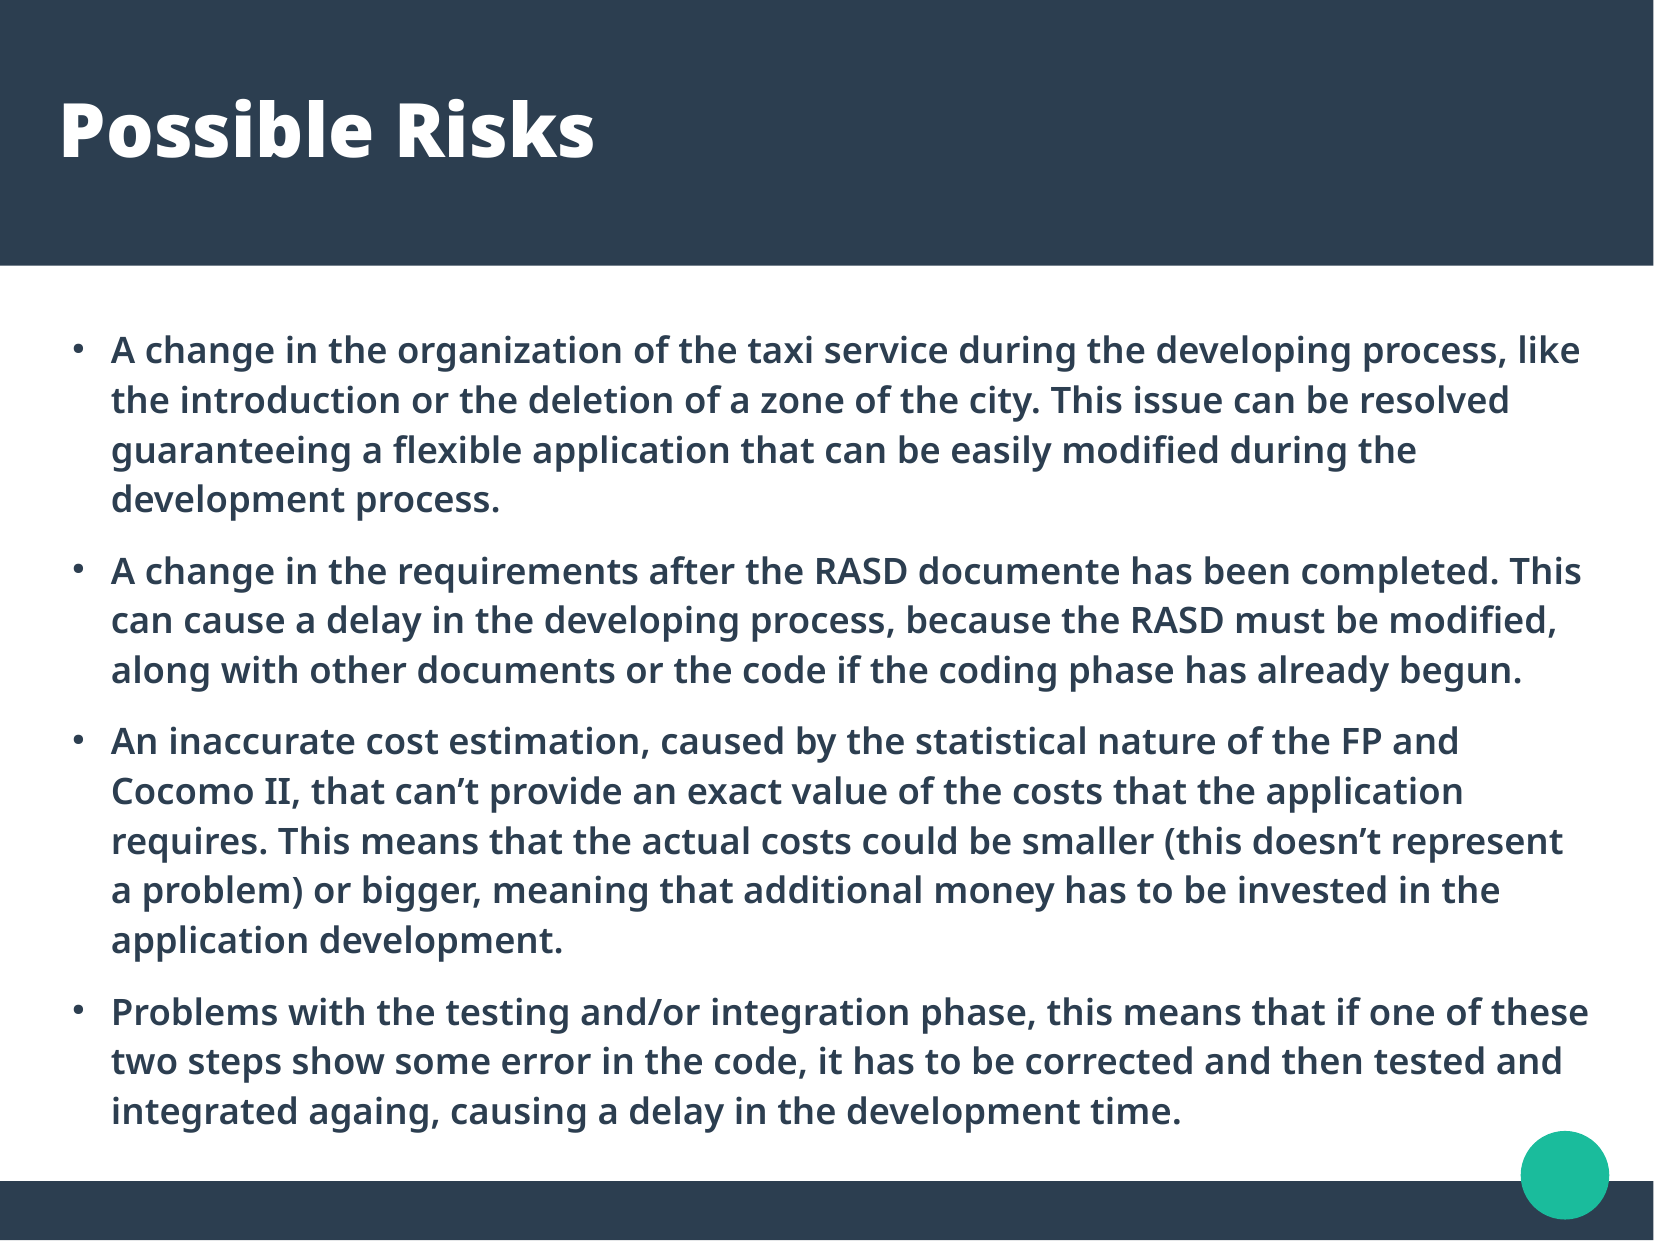

# Possible Risks
A change in the organization of the taxi service during the developing process, like the introduction or the deletion of a zone of the city. This issue can be resolved guaranteeing a flexible application that can be easily modified during the development process.
A change in the requirements after the RASD documente has been completed. This can cause a delay in the developing process, because the RASD must be modified, along with other documents or the code if the coding phase has already begun.
An inaccurate cost estimation, caused by the statistical nature of the FP and Cocomo II, that can’t provide an exact value of the costs that the application requires. This means that the actual costs could be smaller (this doesn’t represent a problem) or bigger, meaning that additional money has to be invested in the application development.
Problems with the testing and/or integration phase, this means that if one of these two steps show some error in the code, it has to be corrected and then tested and integrated againg, causing a delay in the development time.